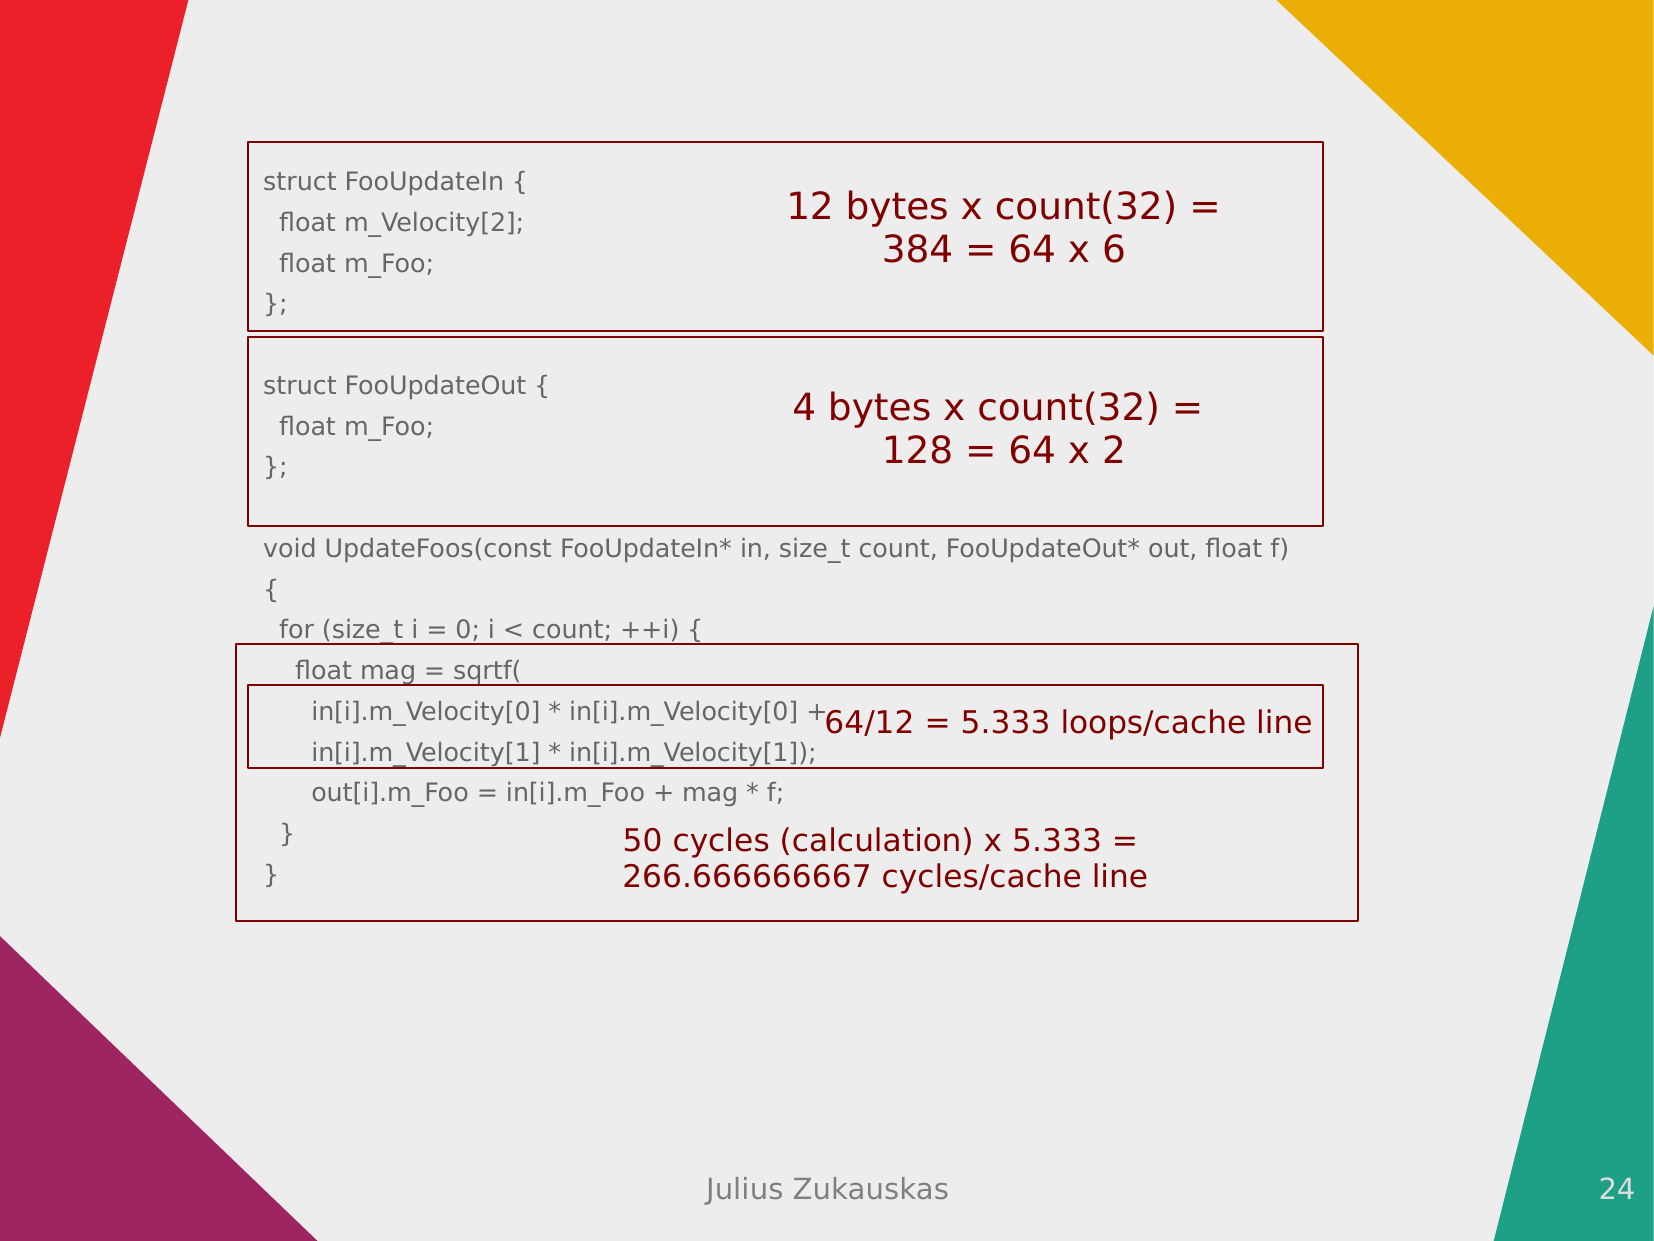

# struct FooUpdateIn {
 float m_Velocity[2];
 float m_Foo;
};
struct FooUpdateOut {
 float m_Foo;
};
void UpdateFoos(const FooUpdateIn* in, size_t count, FooUpdateOut* out, float f)
{
 for (size_t i = 0; i < count; ++i) {
 float mag = sqrtf(
 in[i].m_Velocity[0] * in[i].m_Velocity[0] +
 in[i].m_Velocity[1] * in[i].m_Velocity[1]);
 out[i].m_Foo = in[i].m_Foo + mag * f;
 }
}
12 bytes x count(32) = 384 = 64 x 6
4 bytes x count(32) =
128 = 64 x 2
64/12 = 5.333 loops/cache line
50 cycles (calculation) x 5.333 =
266.666666667 cycles/cache line
Julius Zukauskas
24